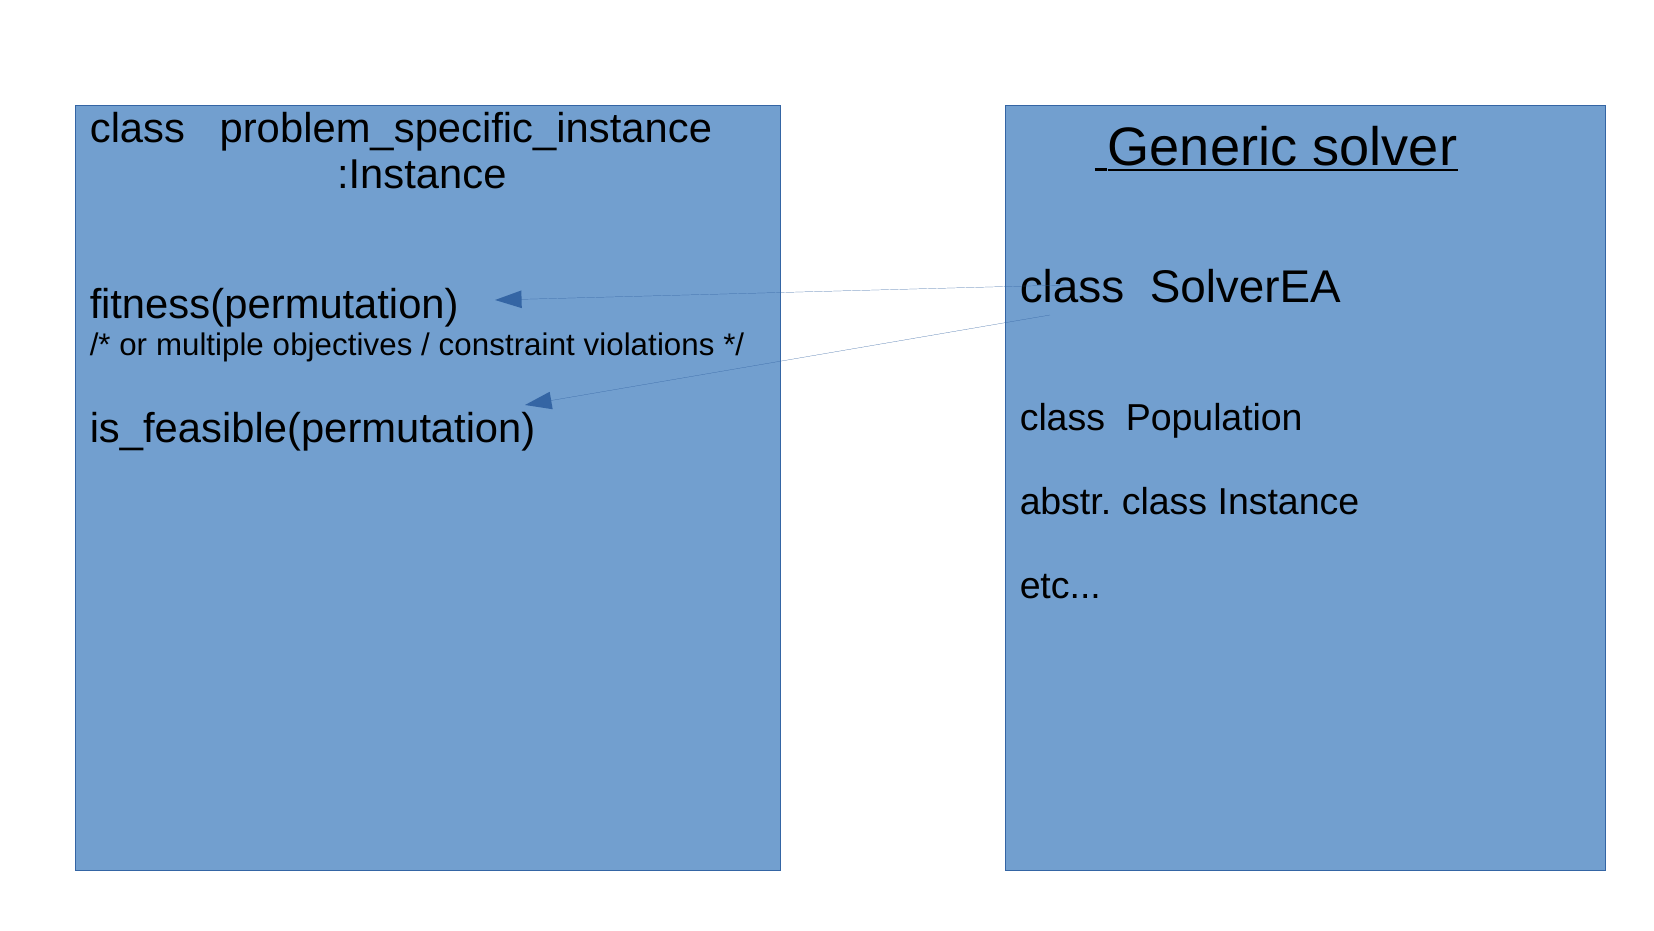

class problem_specific_instance
:Instance
fitness(permutation)
/* or multiple objectives / constraint violations */
is_feasible(permutation)
	 Generic solver
class SolverEA
class Population
abstr. class Instance
etc...